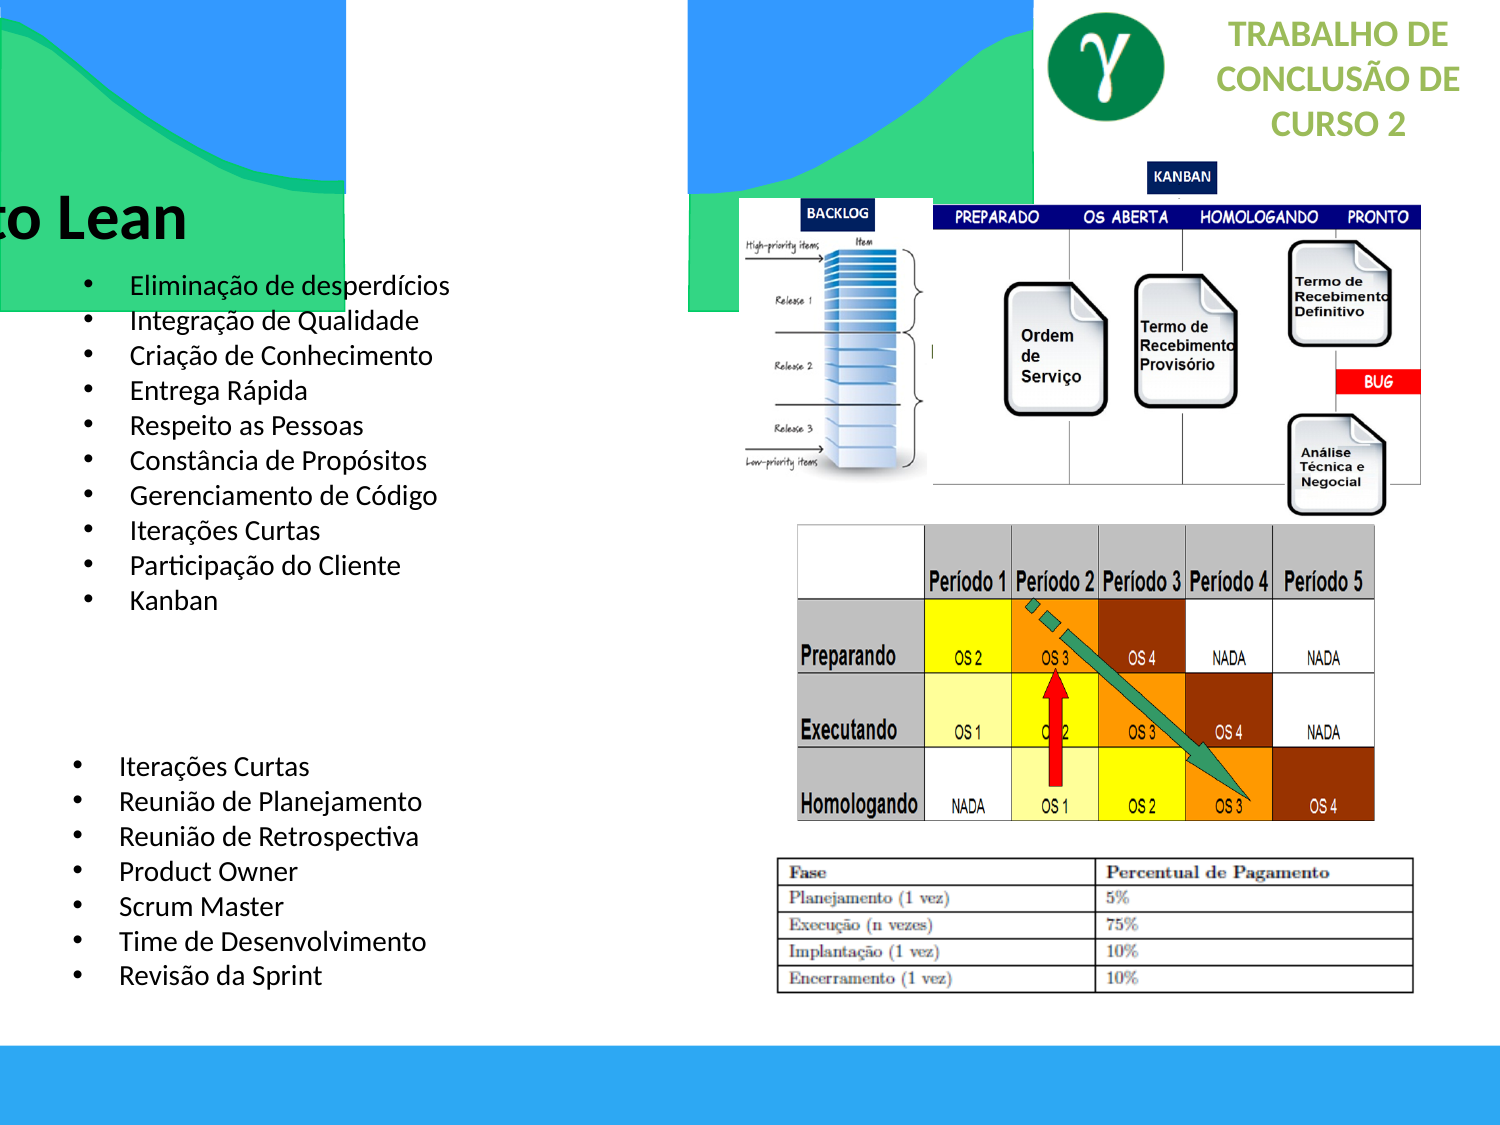

TRABALHO DE CONCLUSÃO DE CURSO 2
Pensamento Lean
Eliminação de desperdícios
Integração de Qualidade
Criação de Conhecimento
Entrega Rápida
Respeito as Pessoas
Constância de Propósitos
Gerenciamento de Código
Iterações Curtas
Participação do Cliente
Kanban
Scrum
Iterações Curtas
Reunião de Planejamento
Reunião de Retrospectiva
Product Owner
Scrum Master
Time de Desenvolvimento
Revisão da Sprint